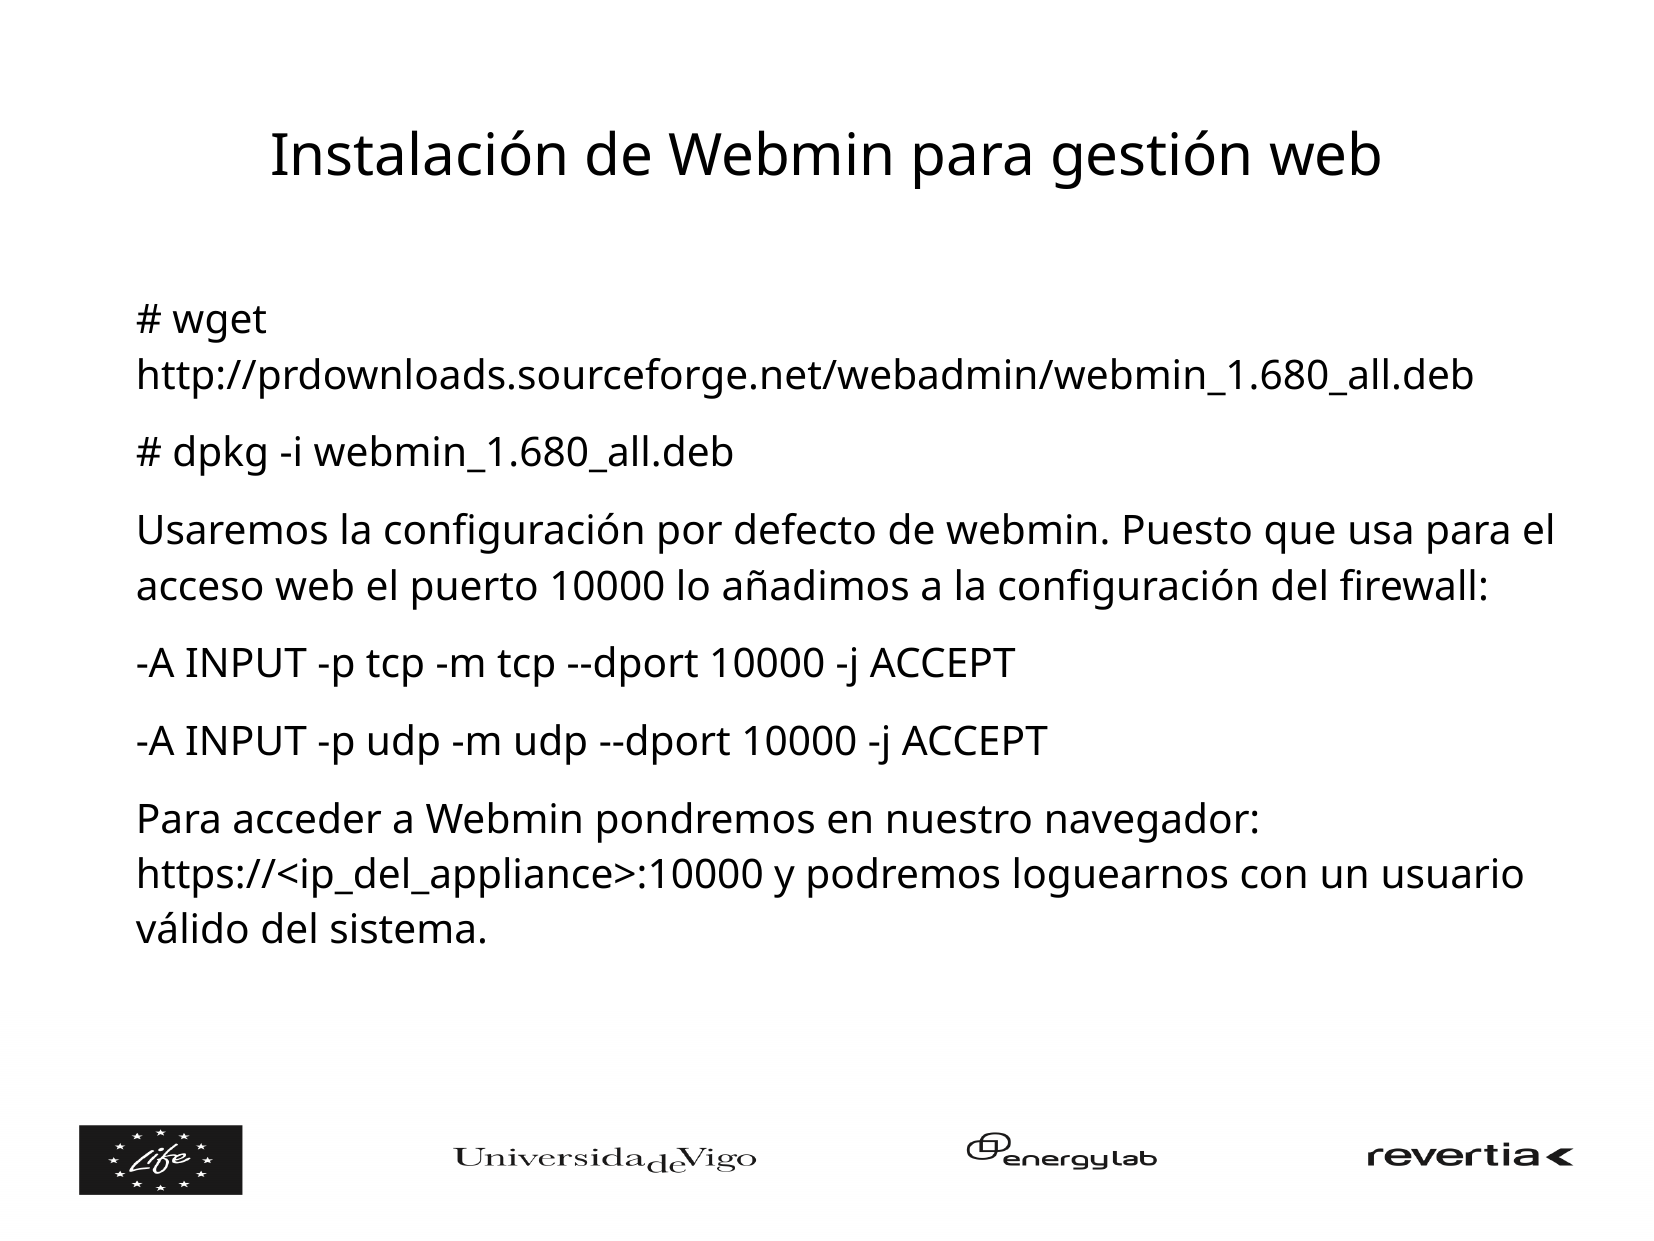

# Instalación de Webmin para gestión web
# wget http://prdownloads.sourceforge.net/webadmin/webmin_1.680_all.deb
# dpkg -i webmin_1.680_all.deb
Usaremos la configuración por defecto de webmin. Puesto que usa para el acceso web el puerto 10000 lo añadimos a la configuración del firewall:
-A INPUT -p tcp -m tcp --dport 10000 -j ACCEPT
-A INPUT -p udp -m udp --dport 10000 -j ACCEPT
Para acceder a Webmin pondremos en nuestro navegador: https://<ip_del_appliance>:10000 y podremos loguearnos con un usuario válido del sistema.